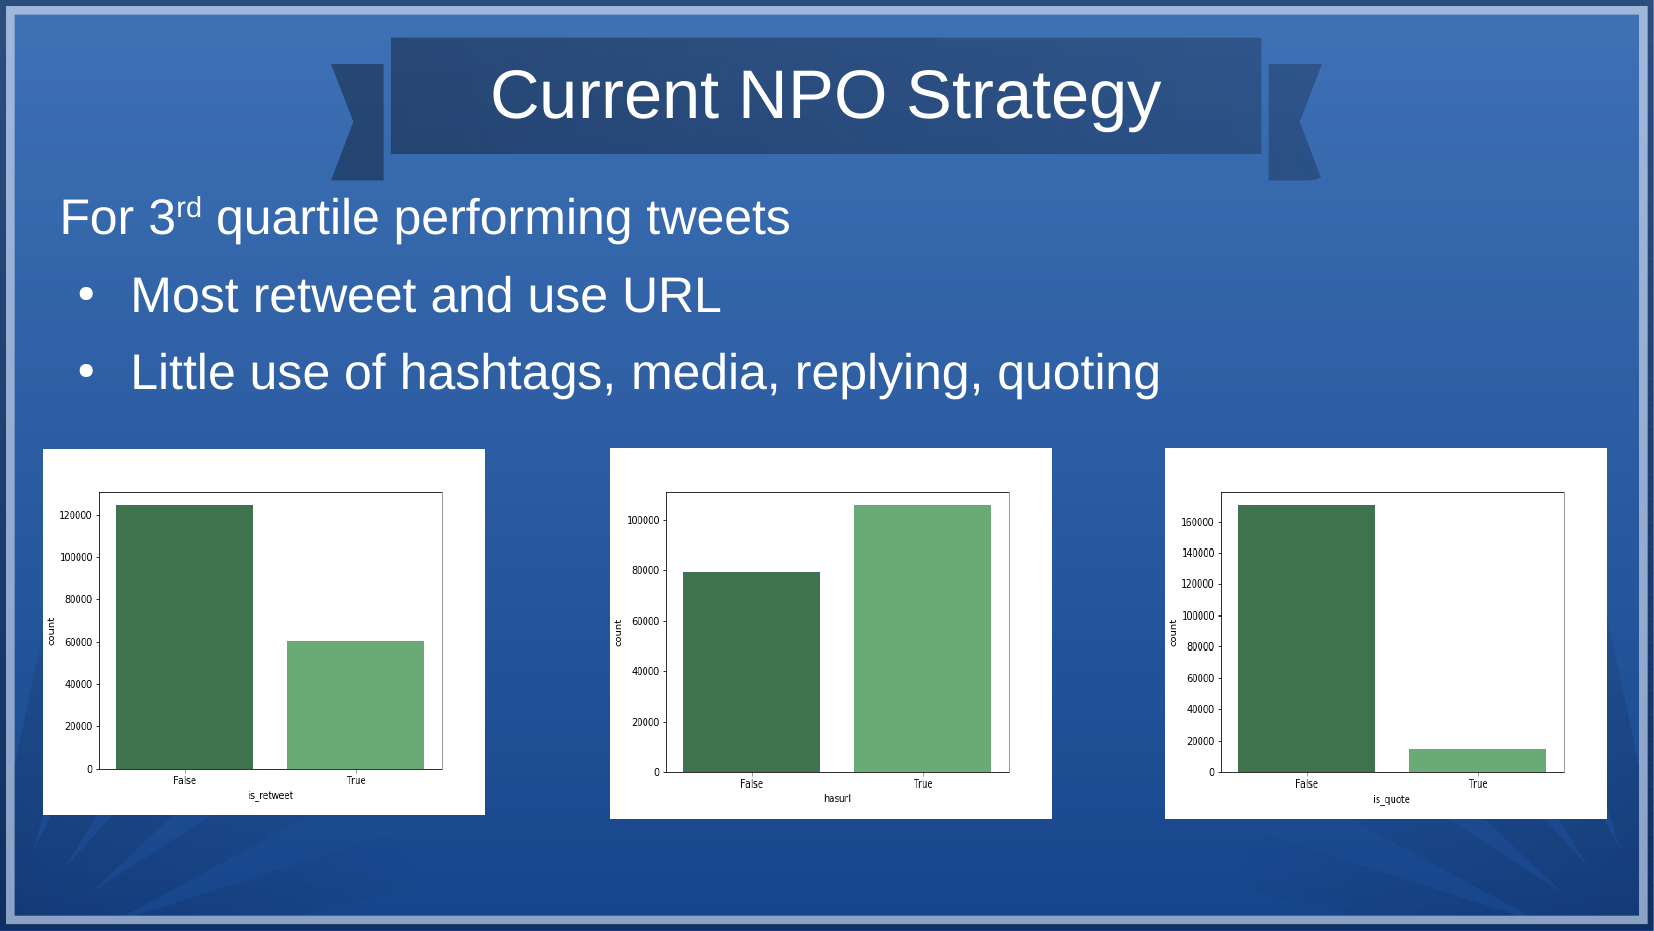

# Current NPO Strategy
For 3rd quartile performing tweets
Most retweet and use URL
Little use of hashtags, media, replying, quoting